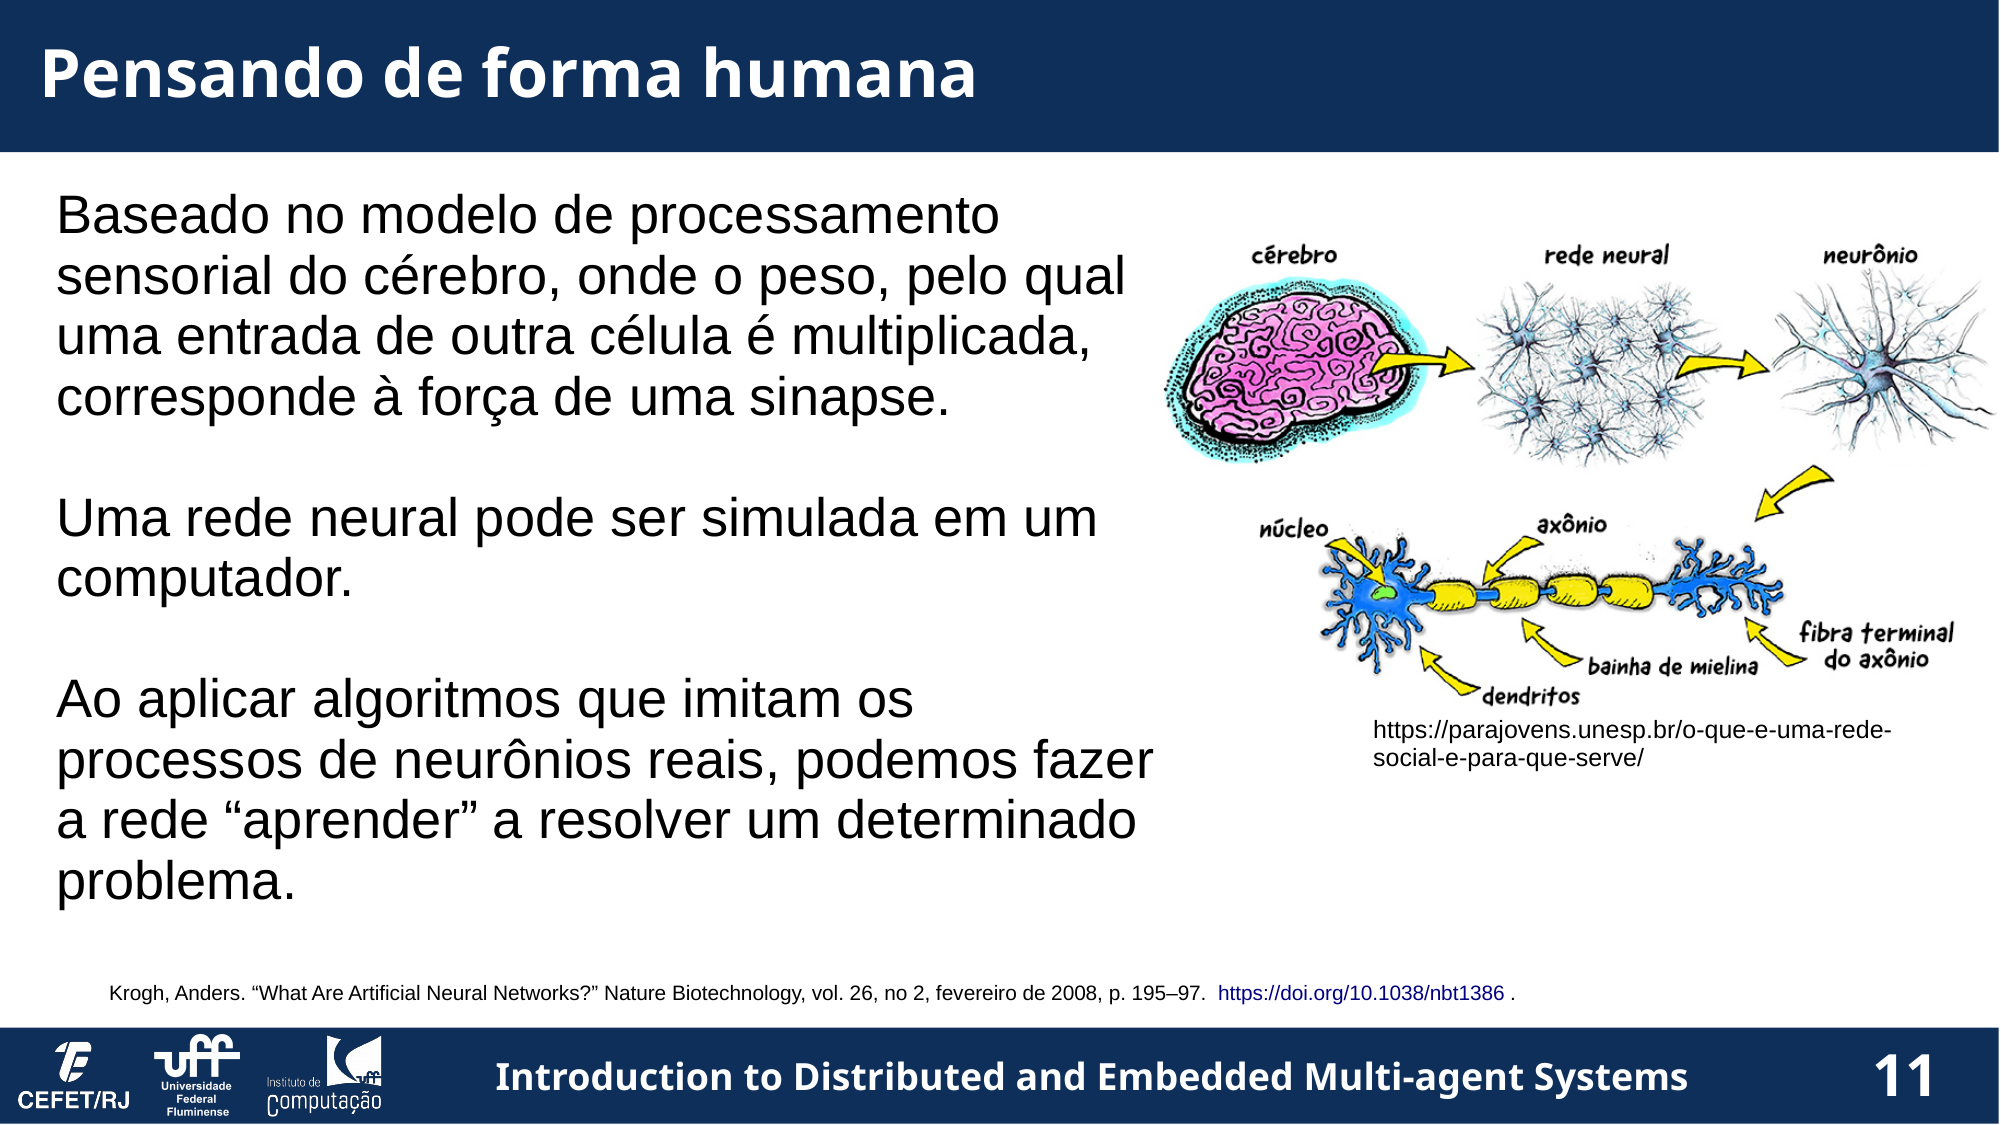

Pensando de forma humana
Baseado no modelo de processamento sensorial do cérebro, onde o peso, pelo qual uma entrada de outra célula é multiplicada, corresponde à força de uma sinapse.
Uma rede neural pode ser simulada em um computador.
Ao aplicar algoritmos que imitam os processos de neurônios reais, podemos fazer a rede “aprender” a resolver um determinado problema.
https://parajovens.unesp.br/o-que-e-uma-rede-social-e-para-que-serve/
Krogh, Anders. “What Are Artificial Neural Networks?” Nature Biotechnology, vol. 26, no 2, fevereiro de 2008, p. 195–97. https://doi.org/10.1038/nbt1386 .